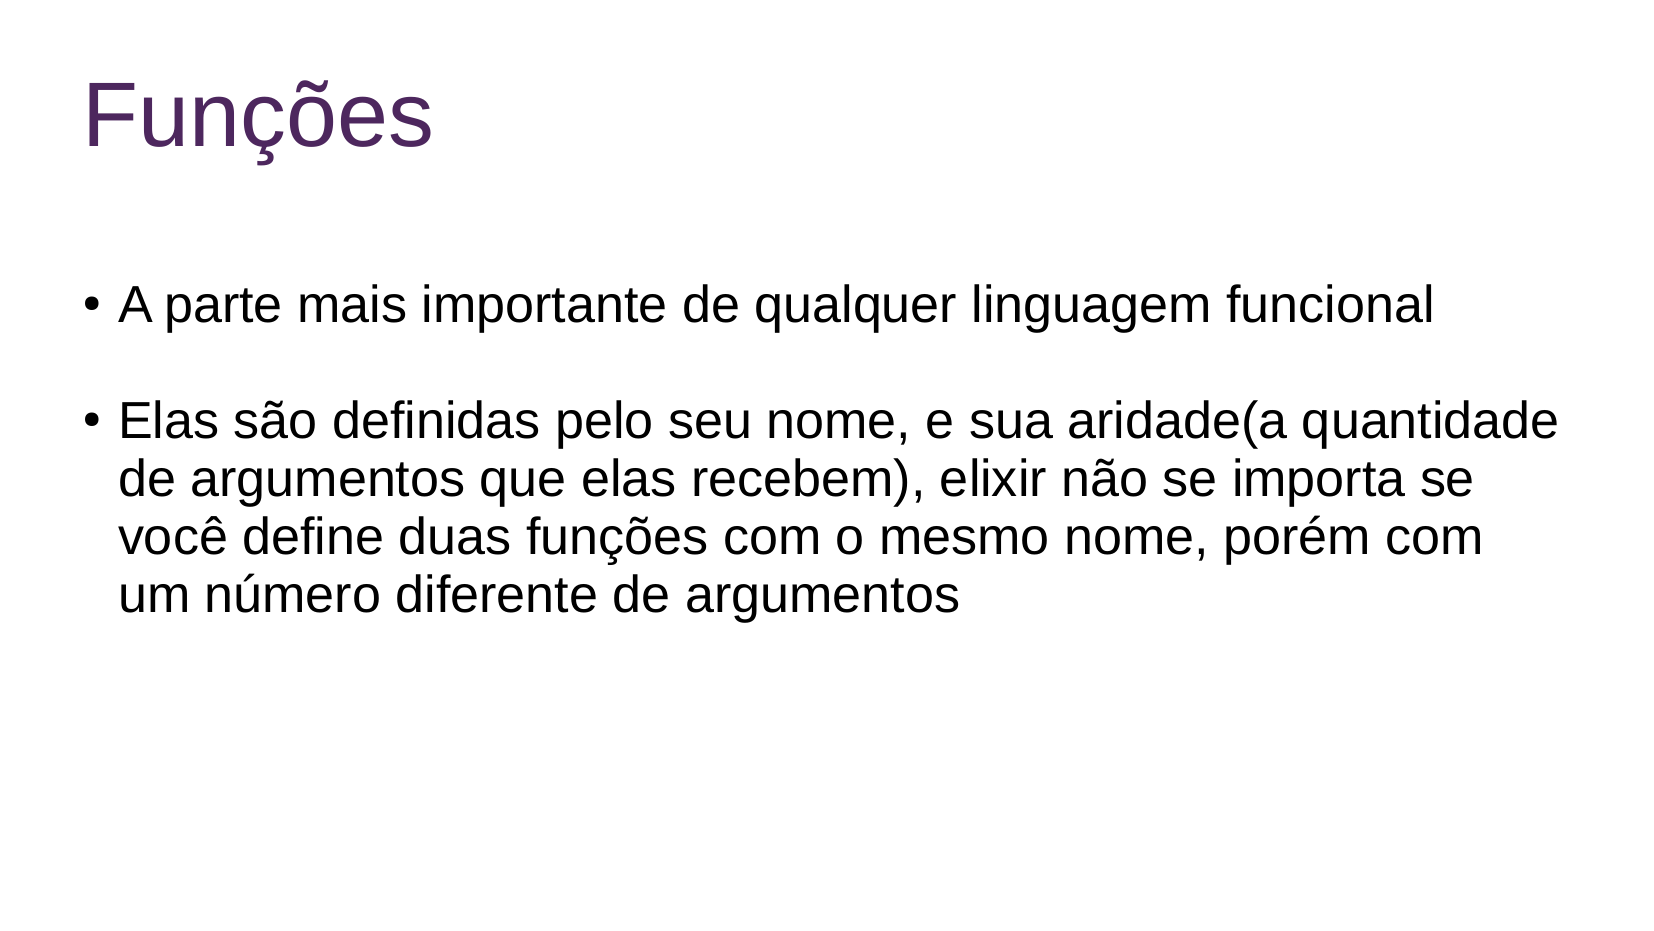

# Funções
A parte mais importante de qualquer linguagem funcional
Elas são definidas pelo seu nome, e sua aridade(a quantidade de argumentos que elas recebem), elixir não se importa se você define duas funções com o mesmo nome, porém com um número diferente de argumentos